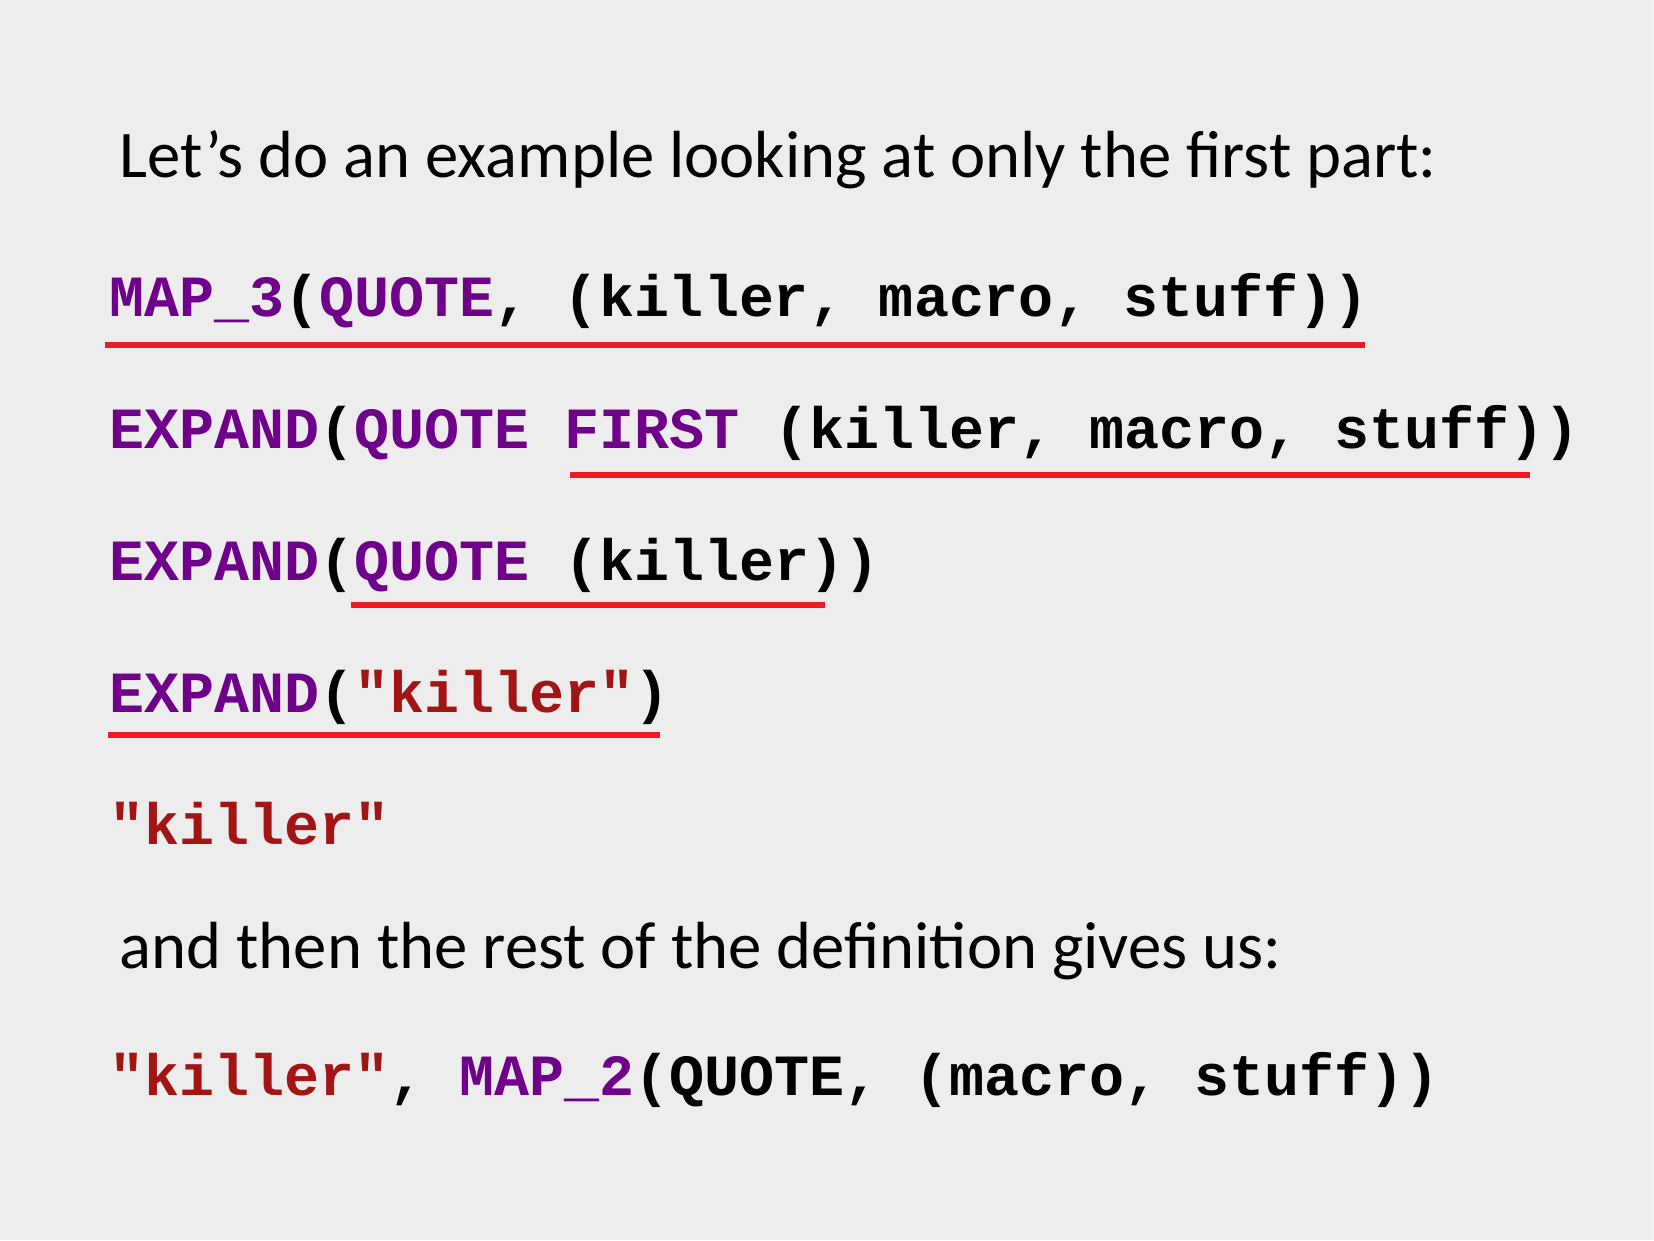

Let’s do an example looking at only the first part:
MAP_3(QUOTE, (killer, macro, stuff))
EXPAND(QUOTE FIRST (killer, macro, stuff))
EXPAND(QUOTE (killer))
EXPAND("killer")
"killer"
and then the rest of the definition gives us:
"killer", MAP_2(QUOTE, (macro, stuff))